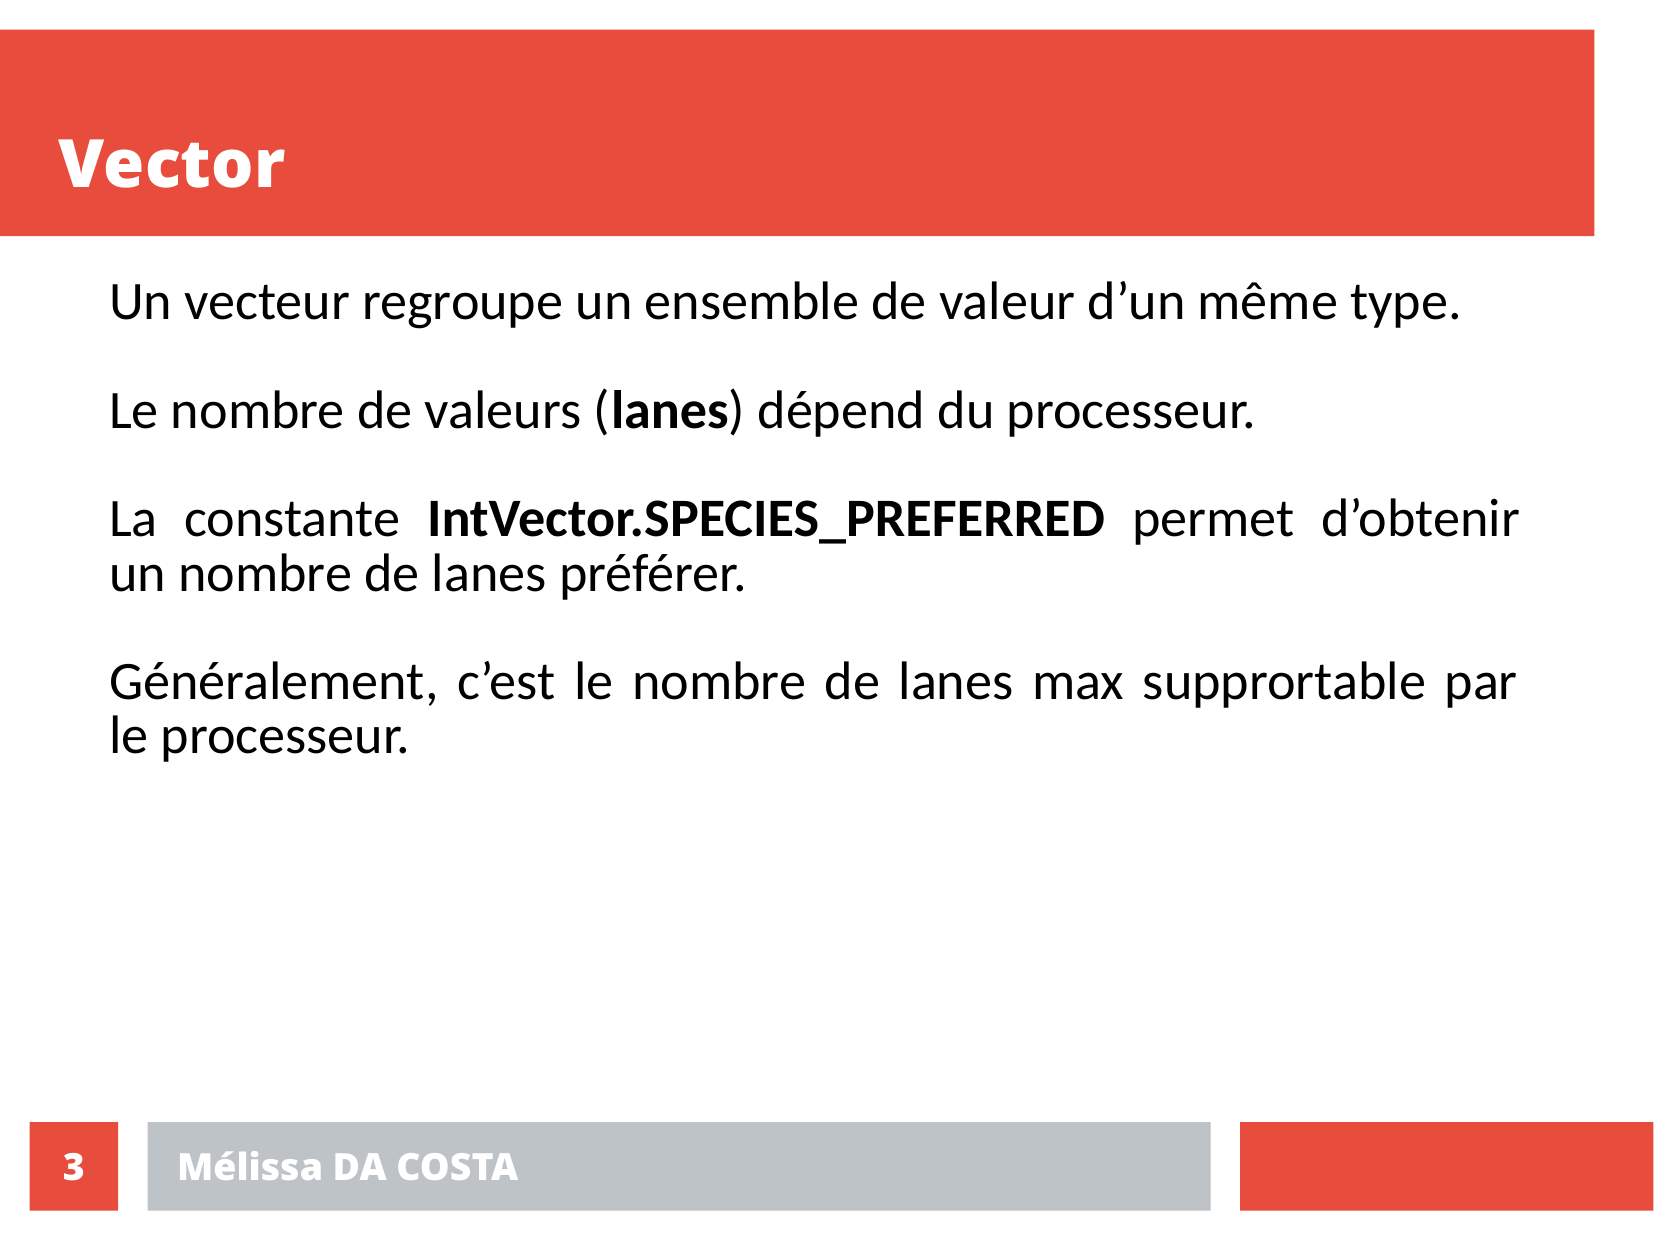

# Vector
Un vecteur regroupe un ensemble de valeur d’un même type.
Le nombre de valeurs (lanes) dépend du processeur.
La constante IntVector.SPECIES_PREFERRED permet d’obtenir un nombre de lanes préférer.
Généralement, c’est le nombre de lanes max supprortable par le processeur.
3
Mélissa DA COSTA